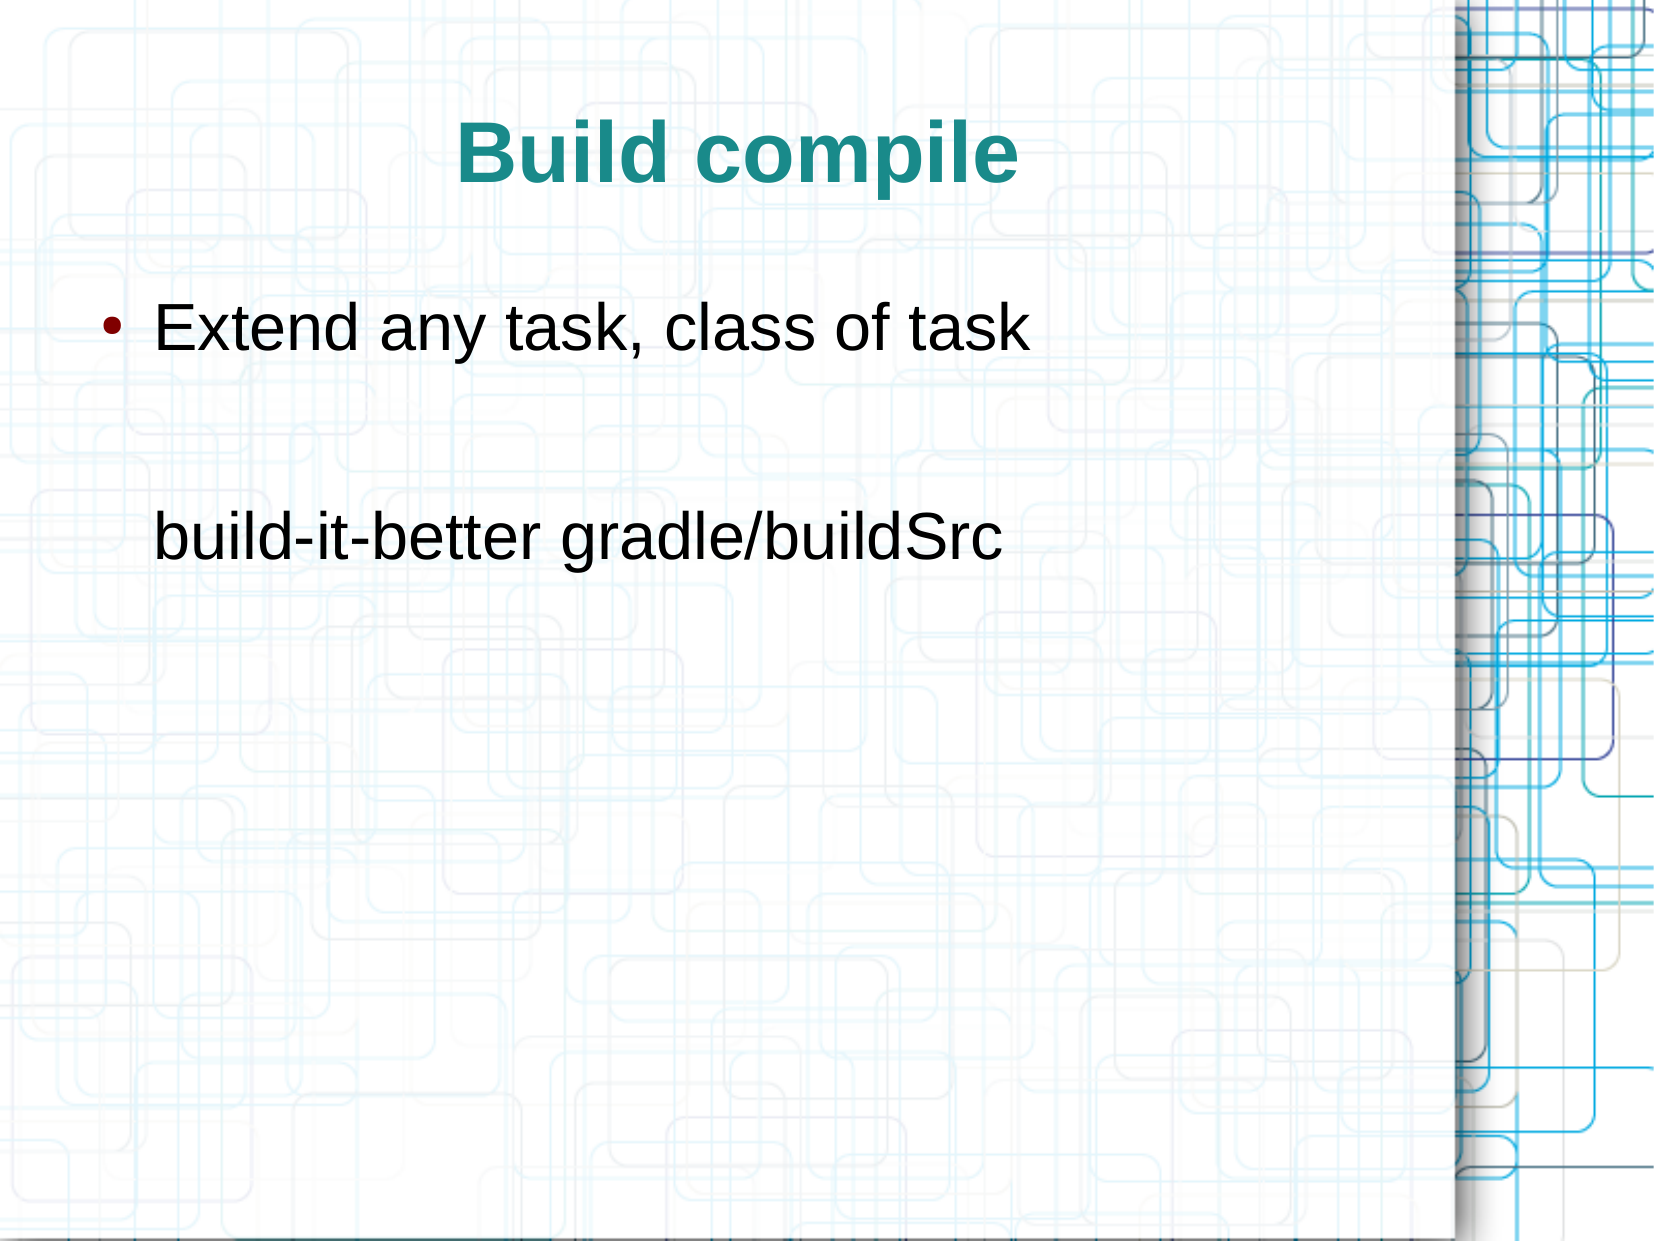

# Build compile
Extend any task, class of task
build-it-better gradle/buildSrc